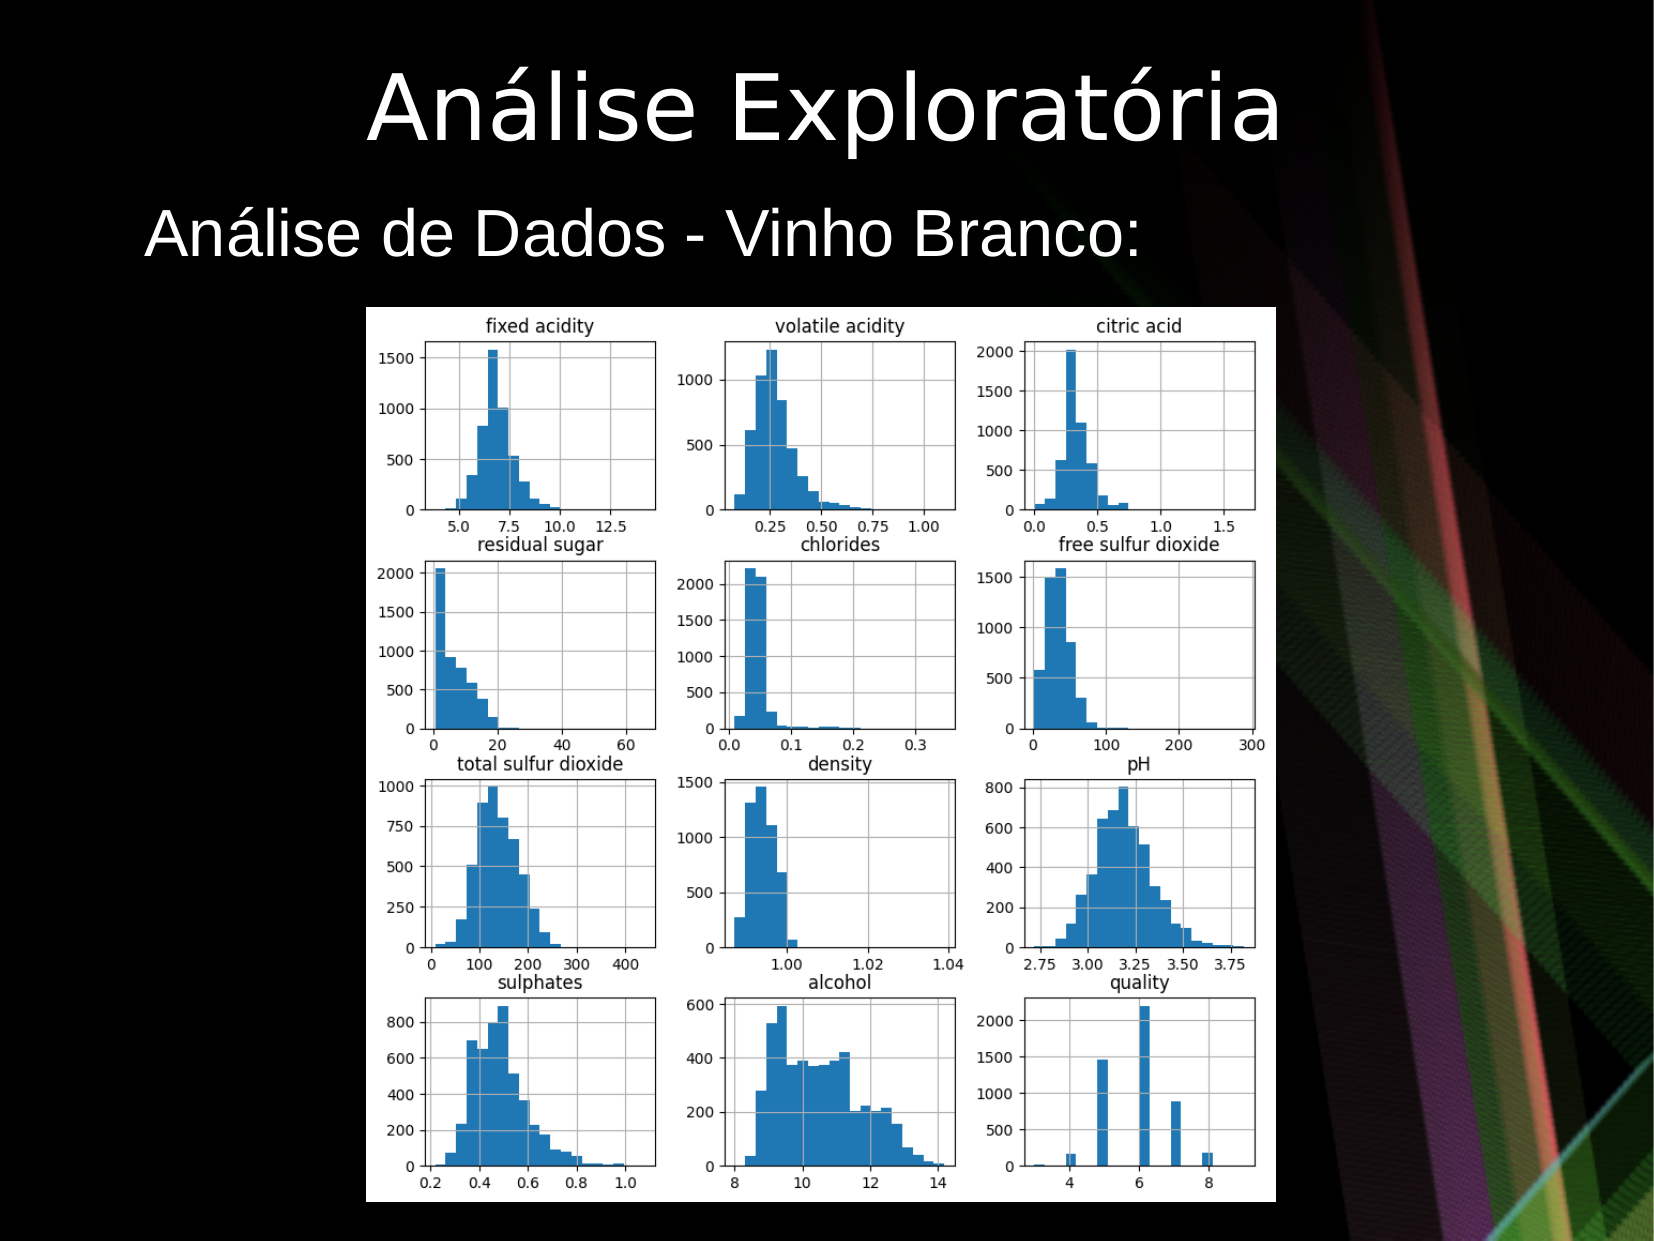

# Análise Exploratória
Análise de Dados - Vinho Branco: